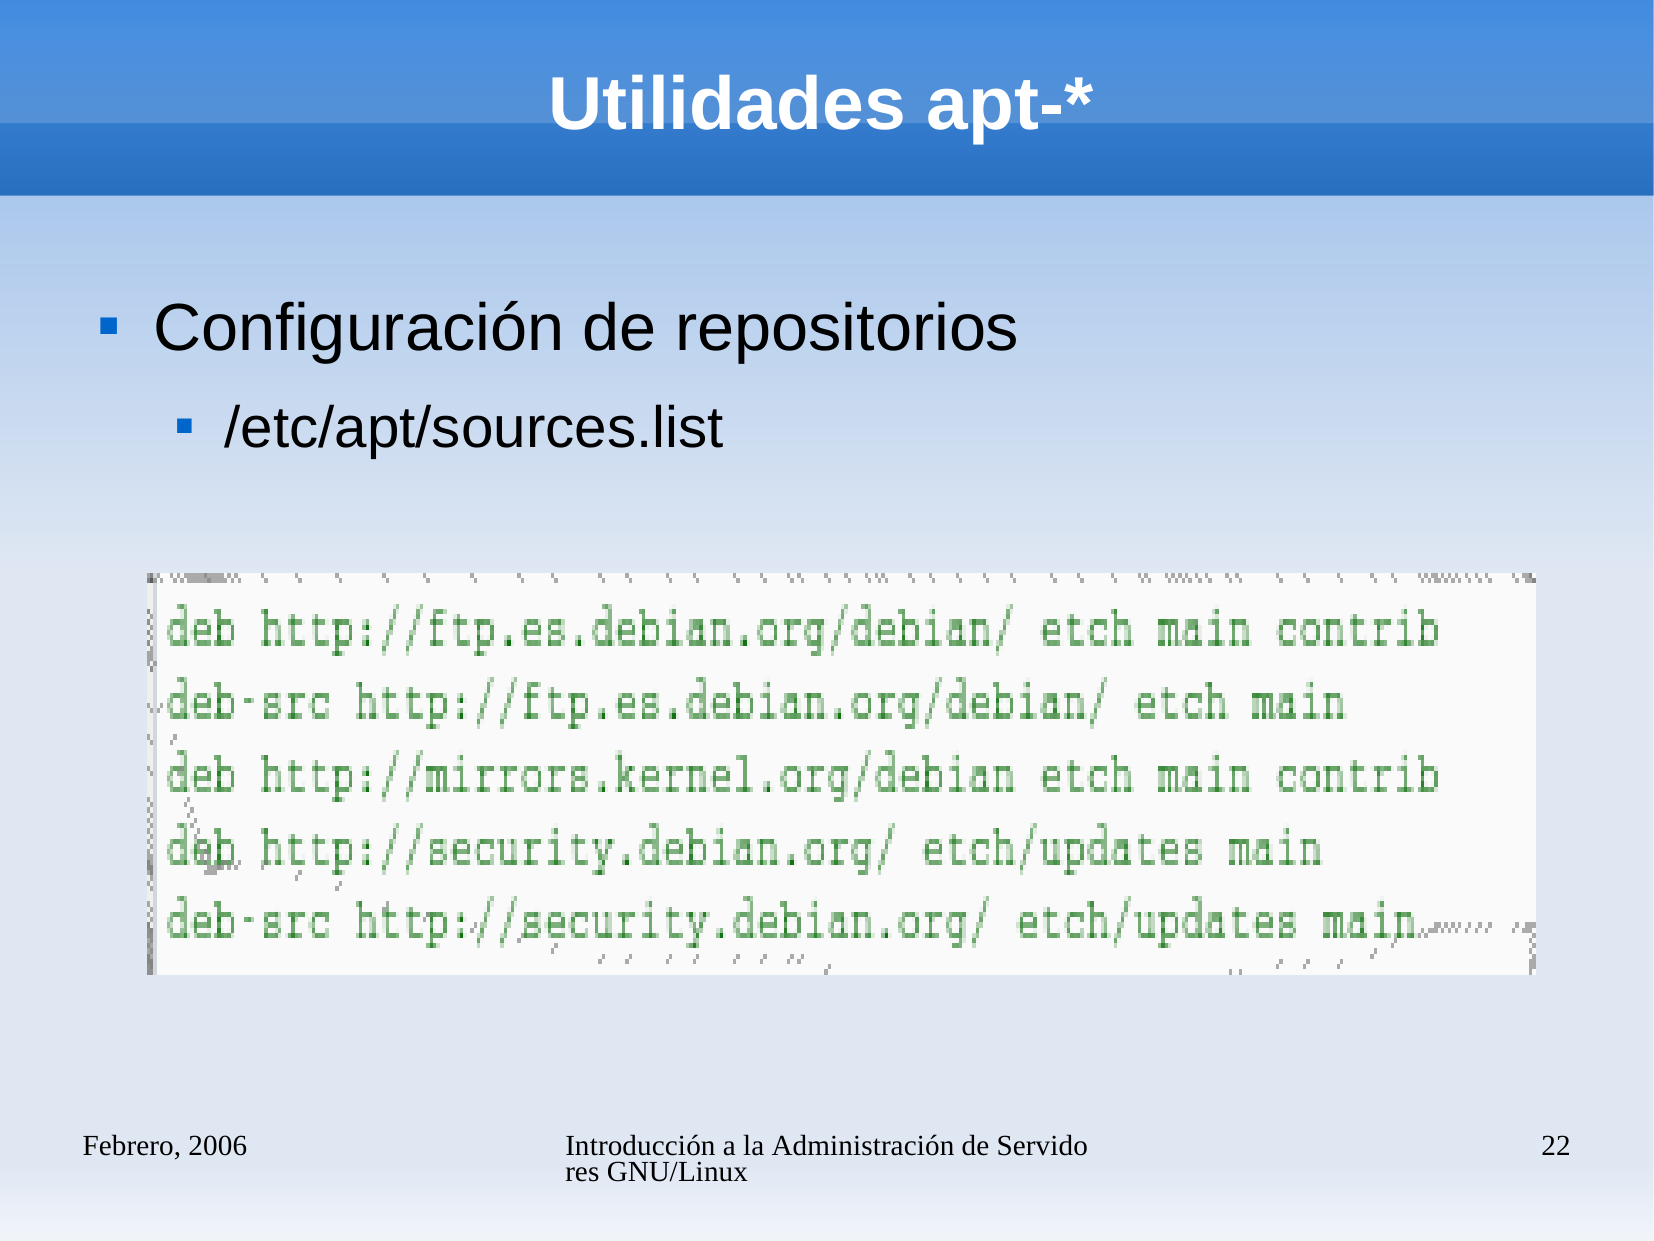

# Utilidades apt-*
Configuración de repositorios
/etc/apt/sources.list
Febrero, 2006
Introducción a la Administración de Servidores GNU/Linux
22